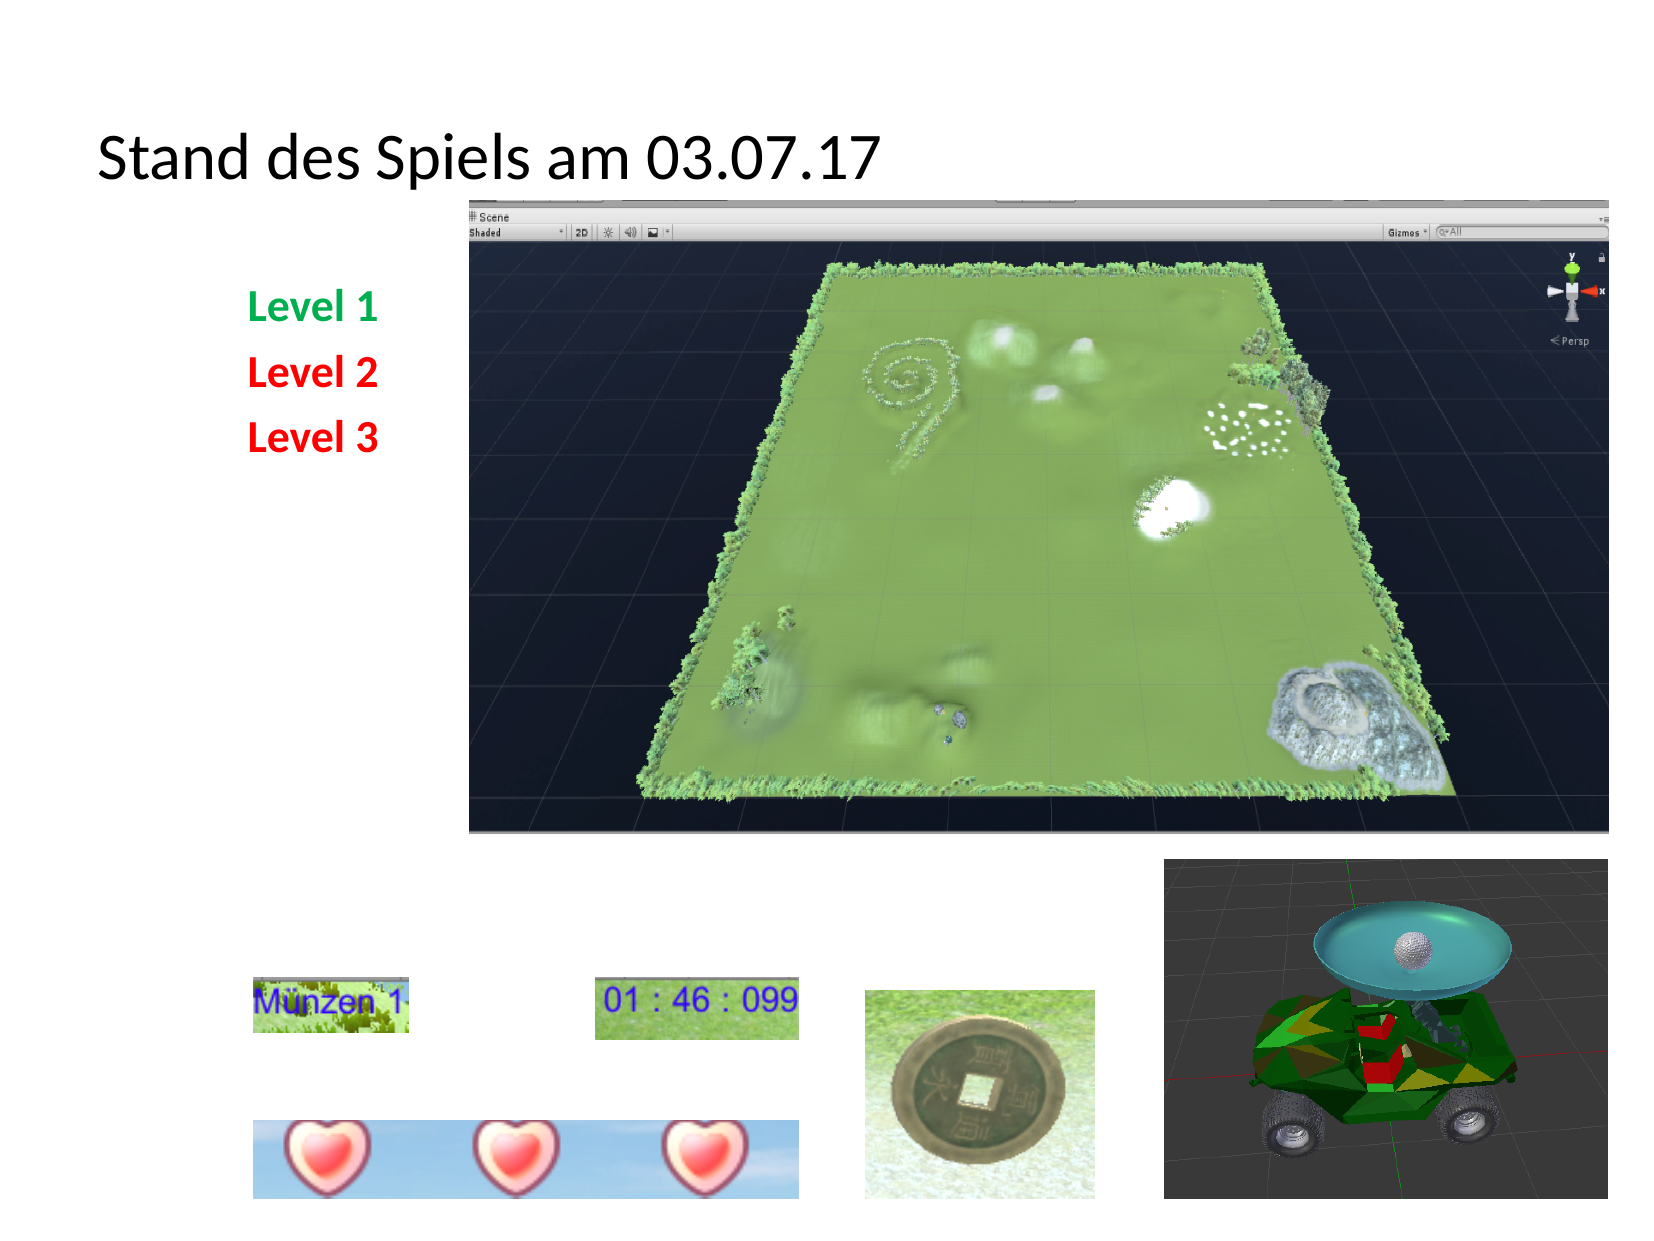

# Stand des Spiels am 03.07.17
Level 1
Level 2
Level 3